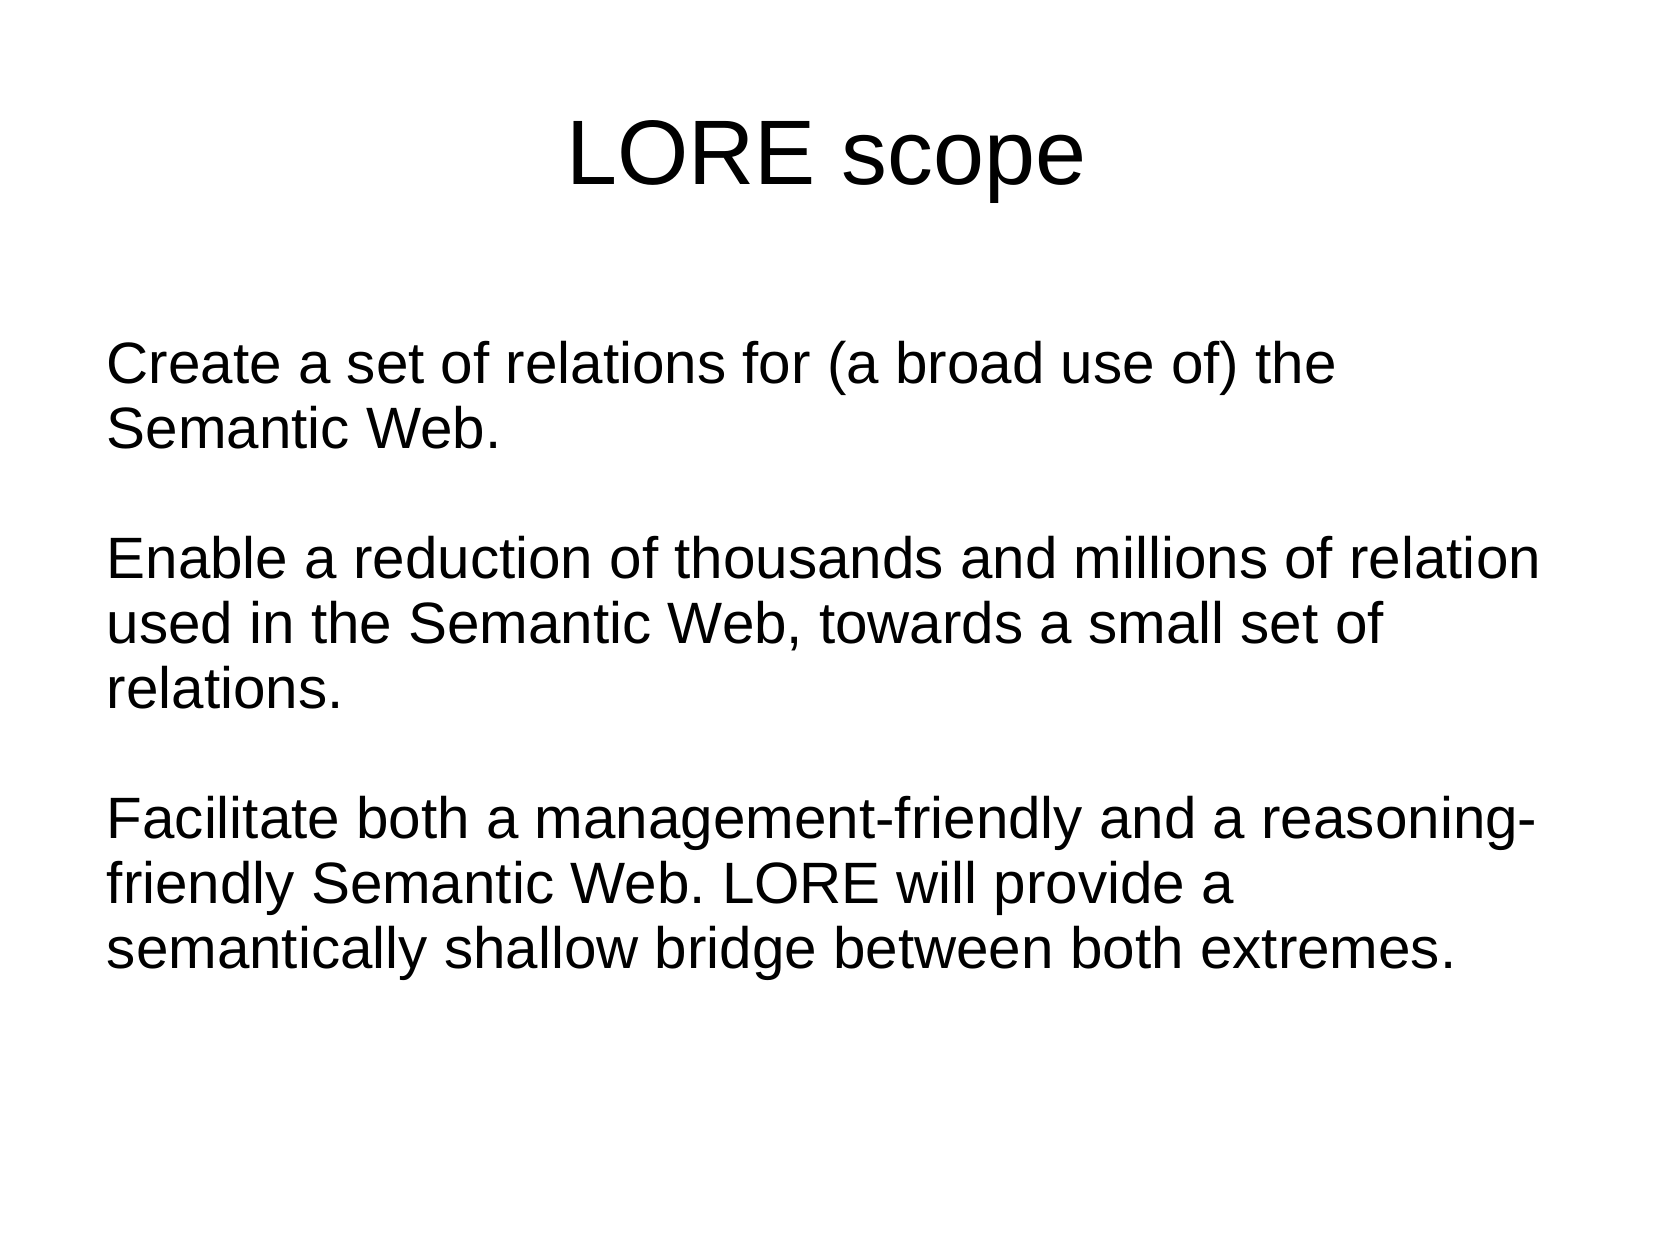

# LORE scope
Create a set of relations for (a broad use of) the Semantic Web.
Enable a reduction of thousands and millions of relation used in the Semantic Web, towards a small set of relations.
Facilitate both a management-friendly and a reasoning-friendly Semantic Web. LORE will provide a semantically shallow bridge between both extremes.